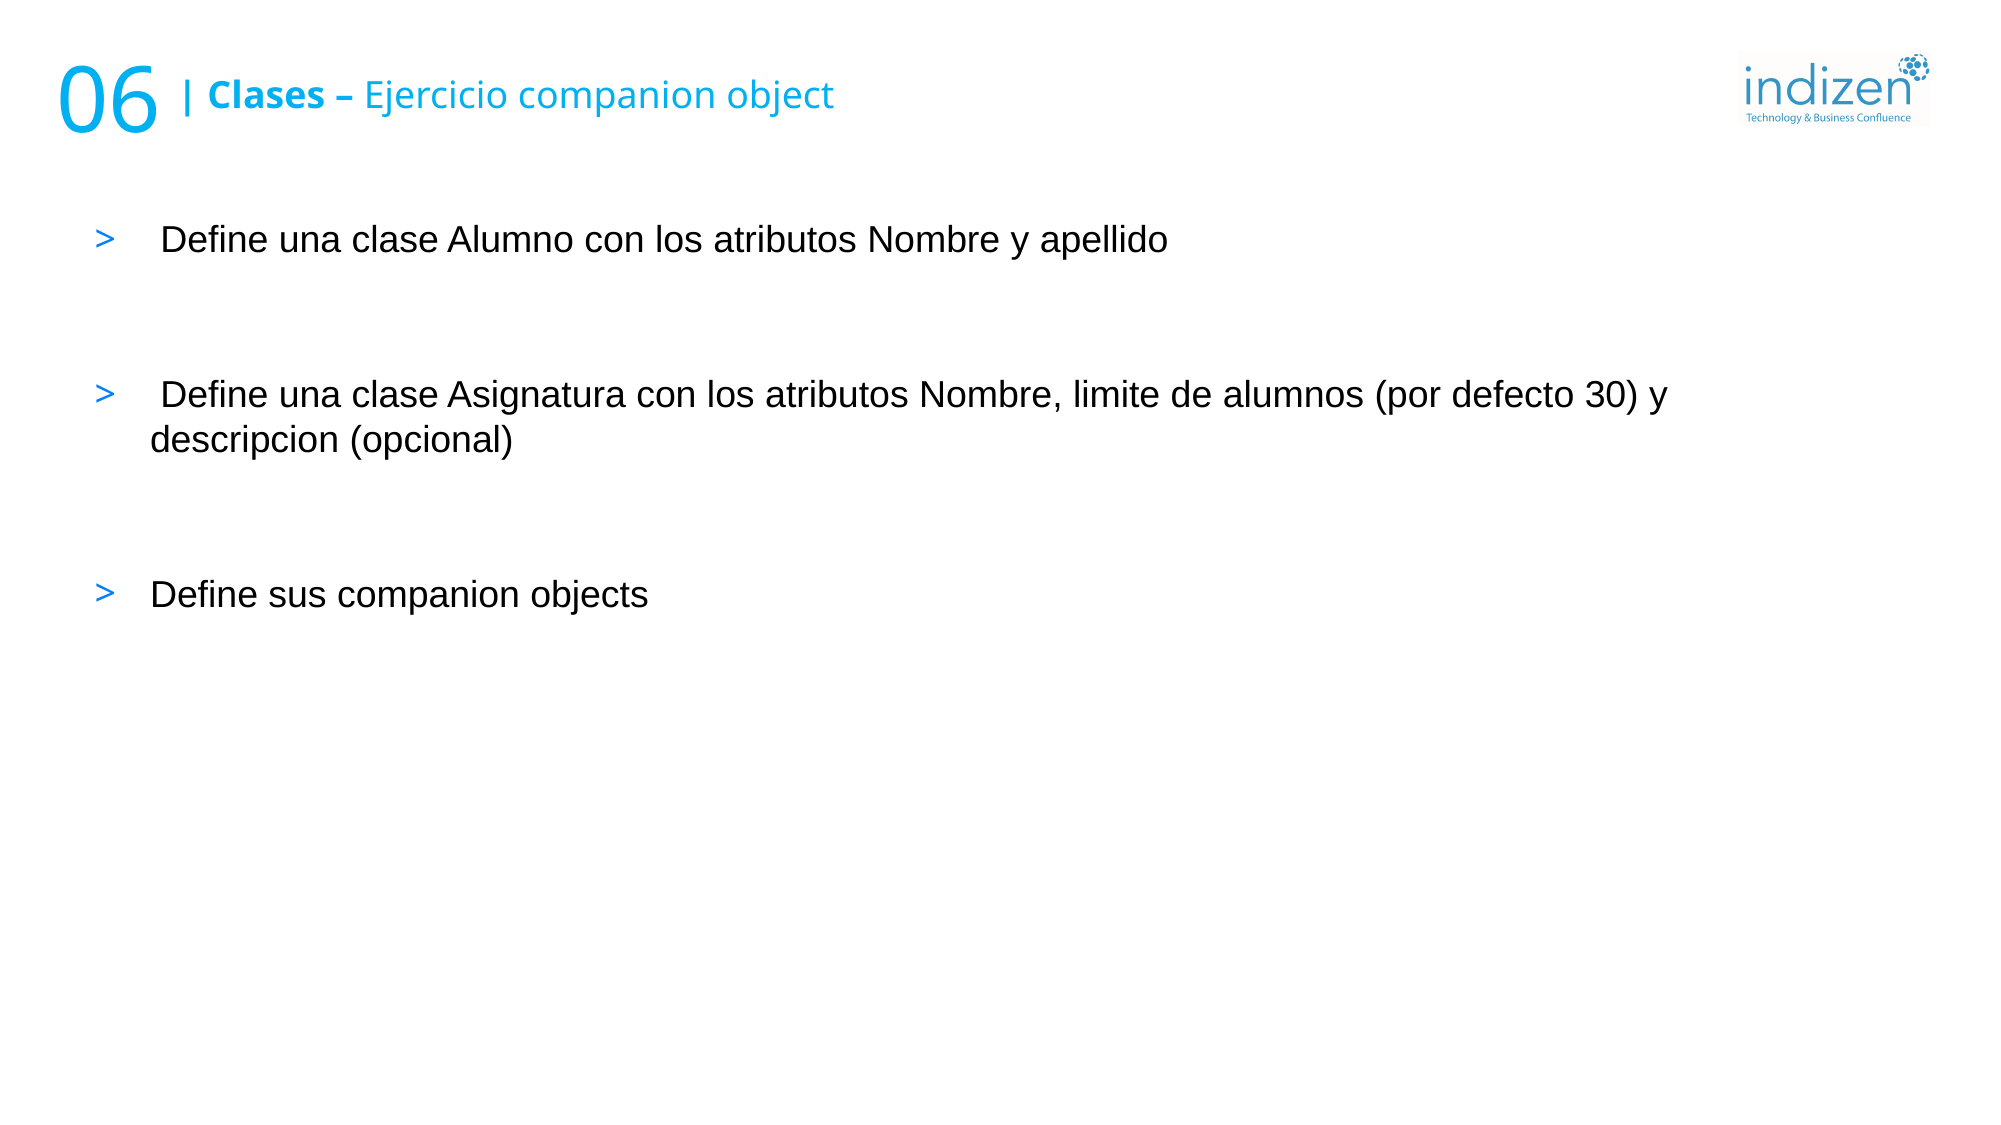

06
| Clases – Ejercicio companion object
 Define una clase Alumno con los atributos Nombre y apellido
 Define una clase Asignatura con los atributos Nombre, limite de alumnos (por defecto 30) y descripcion (opcional)
Define sus companion objects